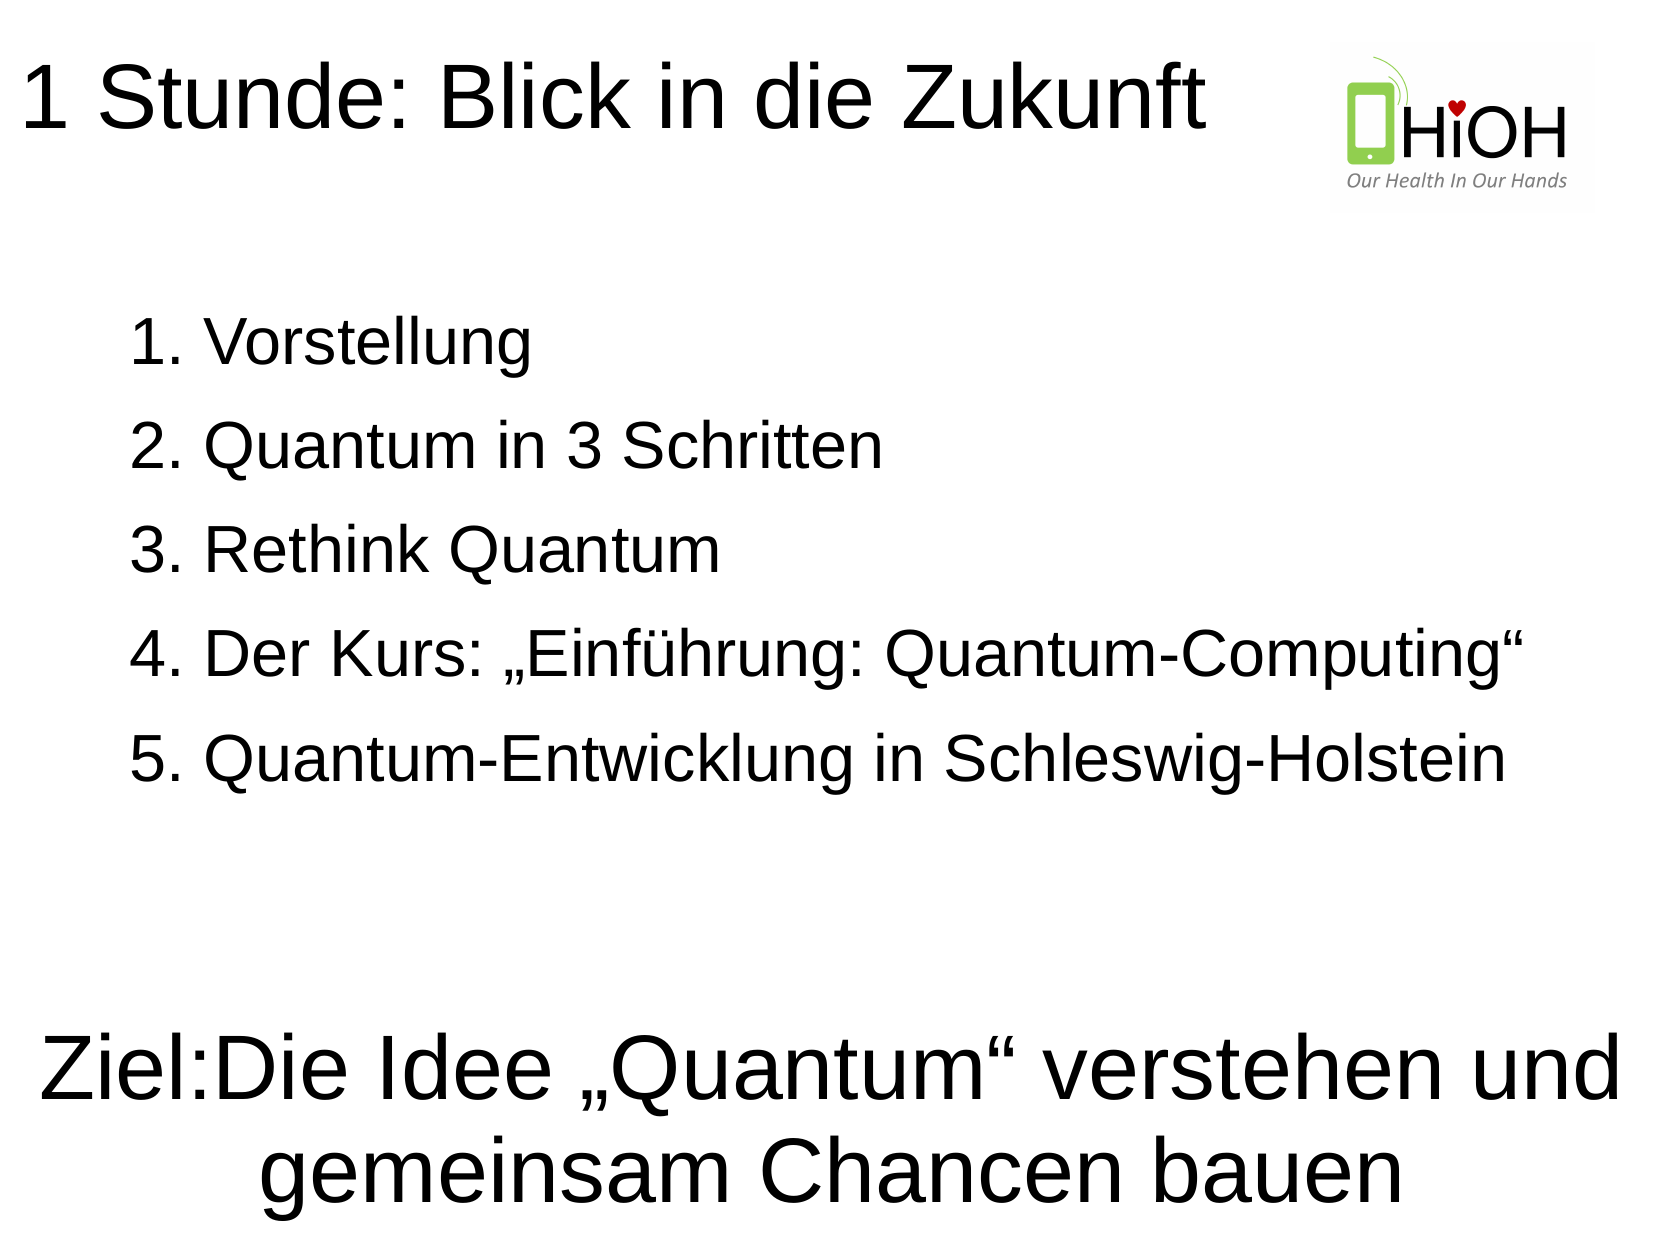

# 1 Stunde: Blick in die Zukunft
1. Vorstellung
2. Quantum in 3 Schritten
3. Rethink Quantum
4. Der Kurs: „Einführung: Quantum-Computing“
5. Quantum-Entwicklung in Schleswig-Holstein
Ziel:Die Idee „Quantum“ verstehen und gemeinsam Chancen bauen